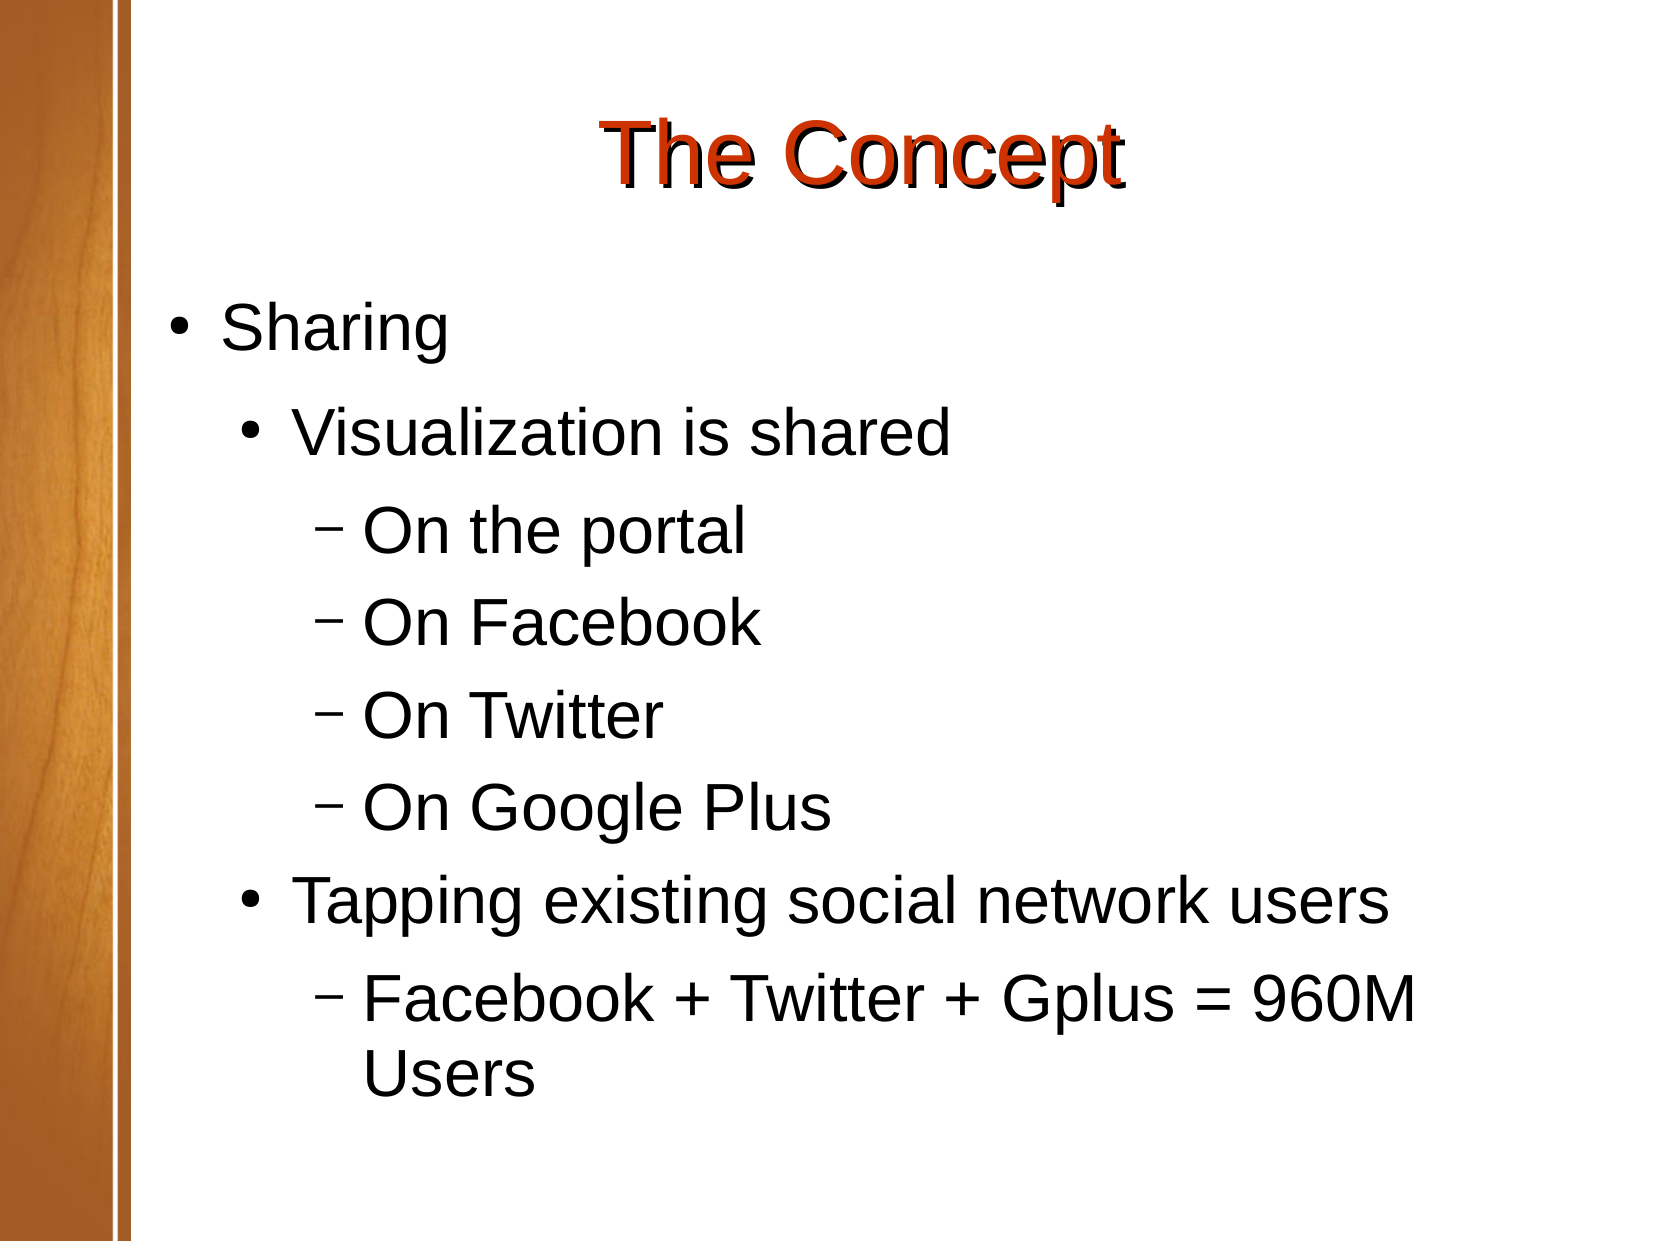

# The Concept
Sharing
Visualization is shared
On the portal
On Facebook
On Twitter
On Google Plus
Tapping existing social network users
Facebook + Twitter + Gplus = 960M Users